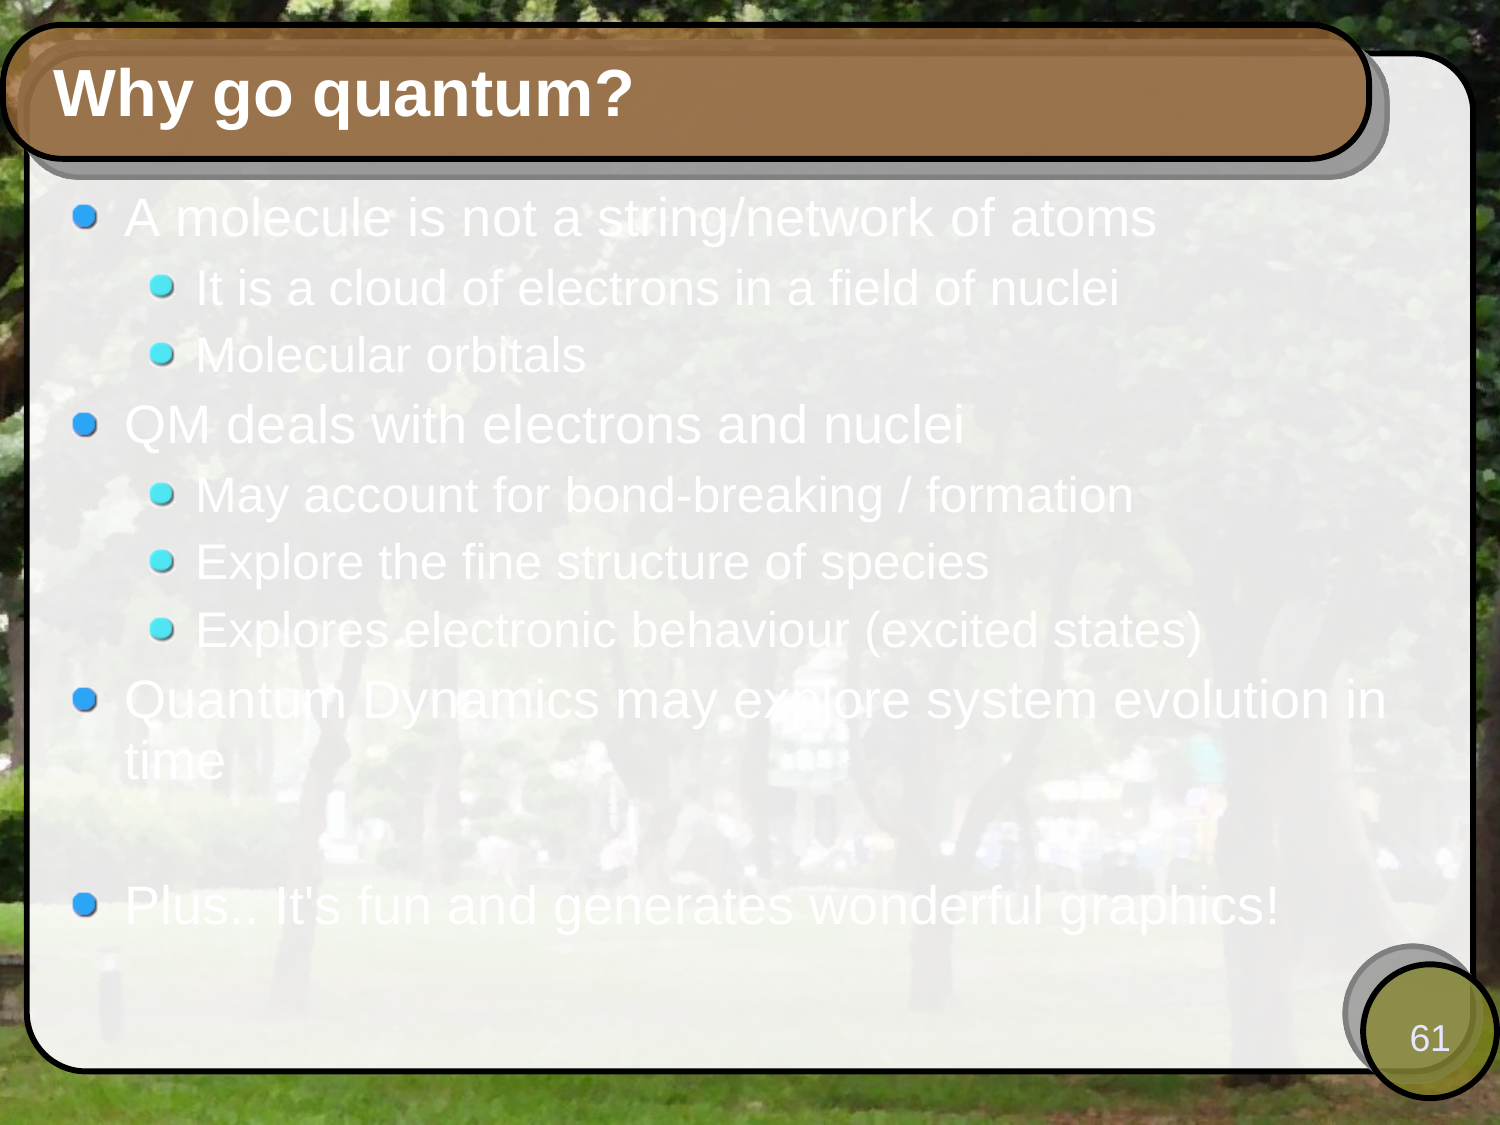

# Why go quantum?
A molecule is not a string/network of atoms
It is a cloud of electrons in a field of nuclei
Molecular orbitals
QM deals with electrons and nuclei
May account for bond-breaking / formation
Explore the fine structure of species
Explores electronic behaviour (excited states)
Quantum Dynamics may explore system evolution in time
Plus.. It's fun and generates wonderful graphics!
61